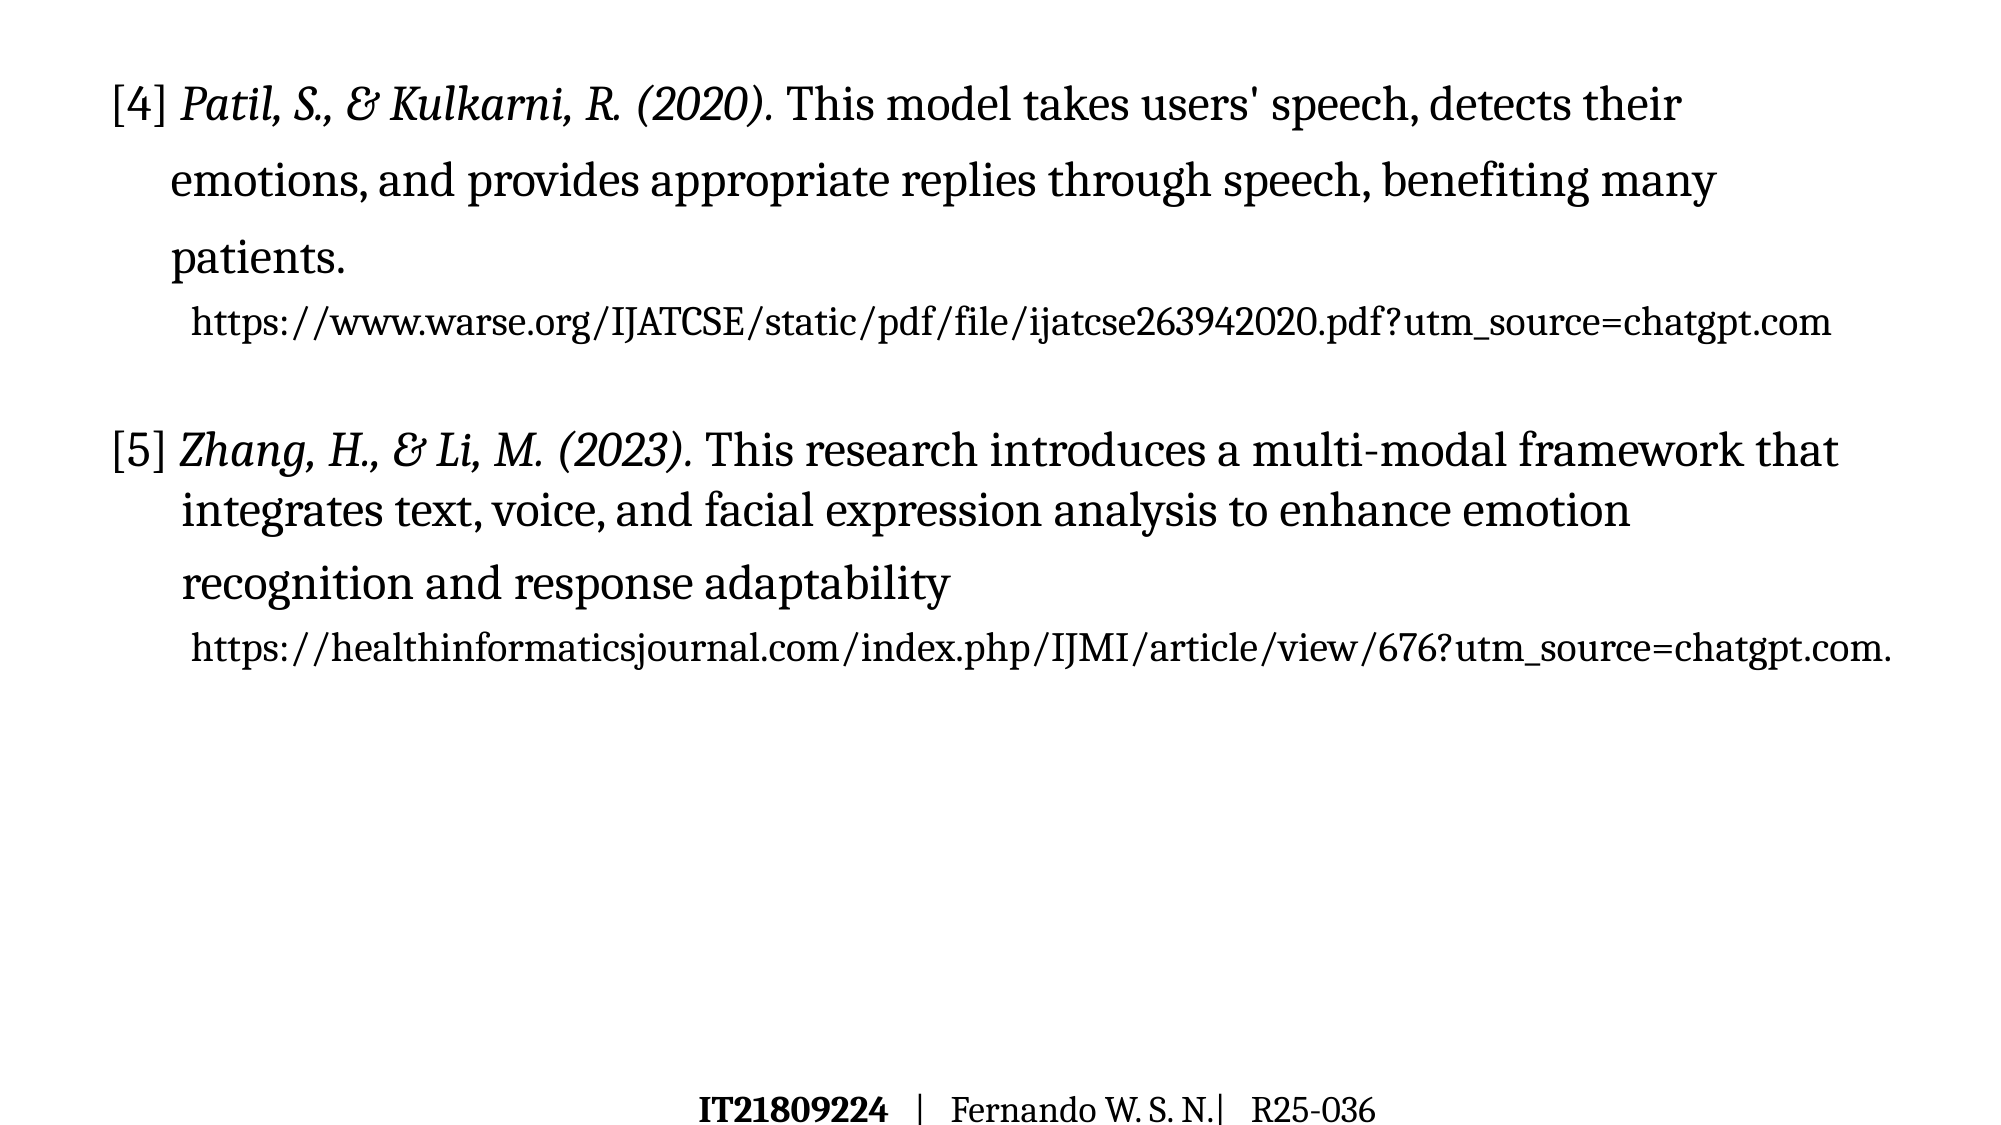

# [4] Patil, S., & Kulkarni, R. (2020). This model takes users' speech, detects their
   emotions, and provides appropriate replies through speech, benefiting many
   patients.
https://www.warse.org/IJATCSE/static/pdf/file/ijatcse263942020.pdf?utm_source=chatgpt.com
 [5] Zhang, H., & Li, M. (2023). This research introduces a multi-modal framework that    integrates text, voice, and facial expression analysis to enhance emotion
   recognition and response adaptability
https://healthinformaticsjournal.com/index.php/IJMI/article/view/676?utm_source=chatgpt.com.
IT21809224 | Fernando W. S. N.| R25-036